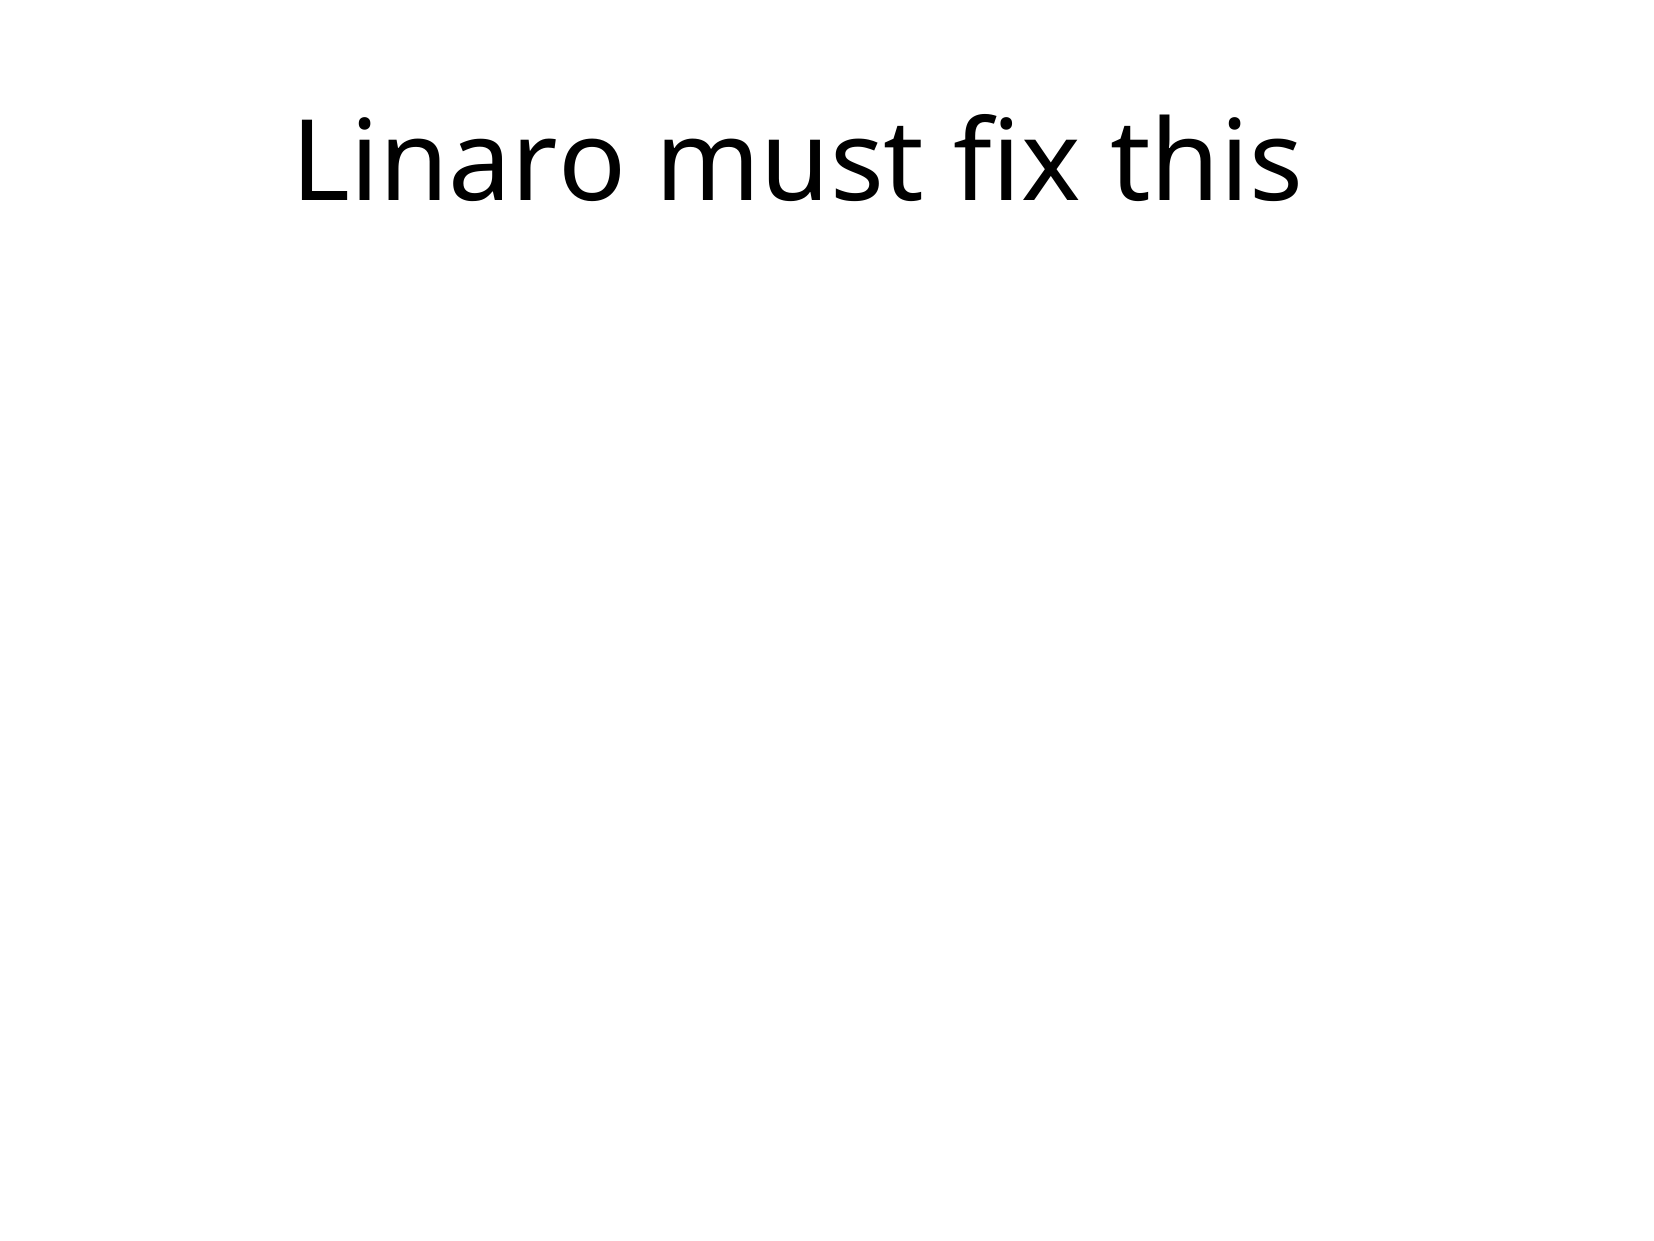

Linaro must fix this
2.6.20 to 2.6.24-rc8